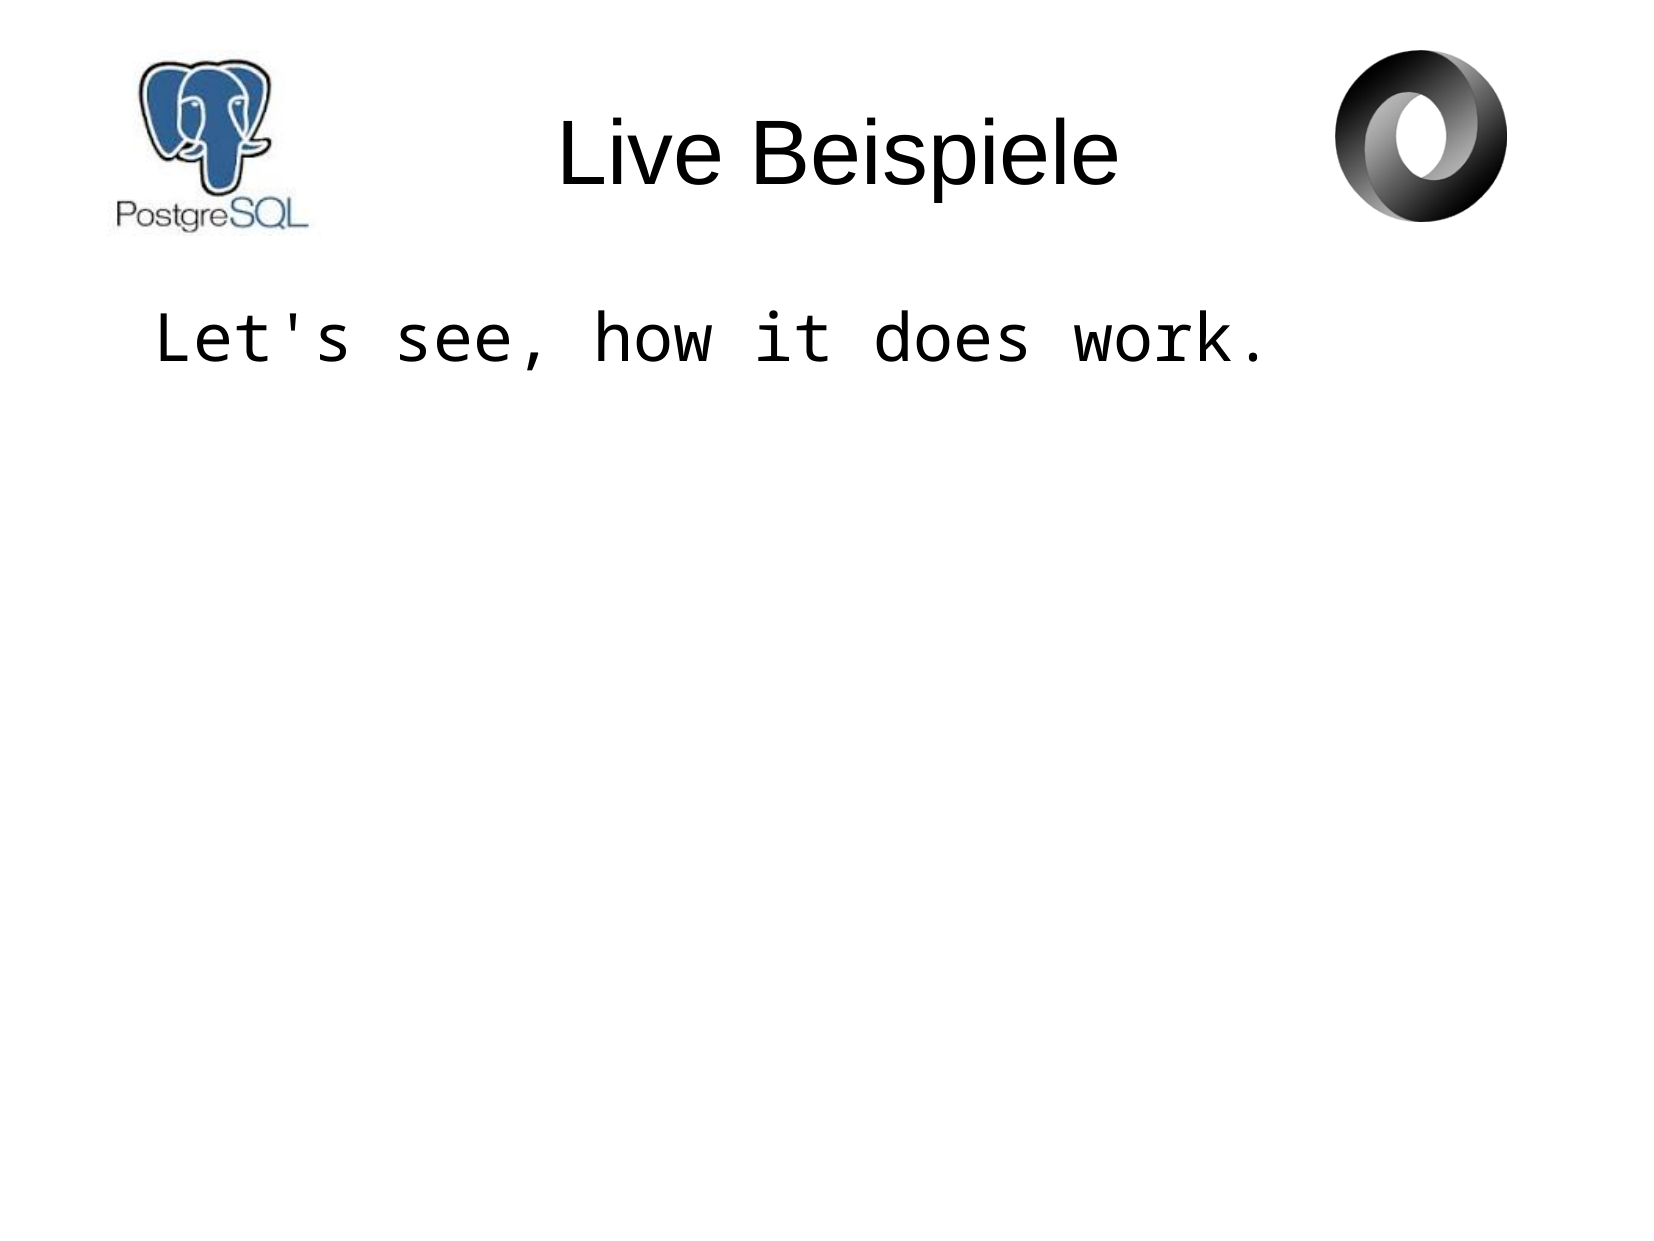

# Live Beispiele
Let's see, how it does work.